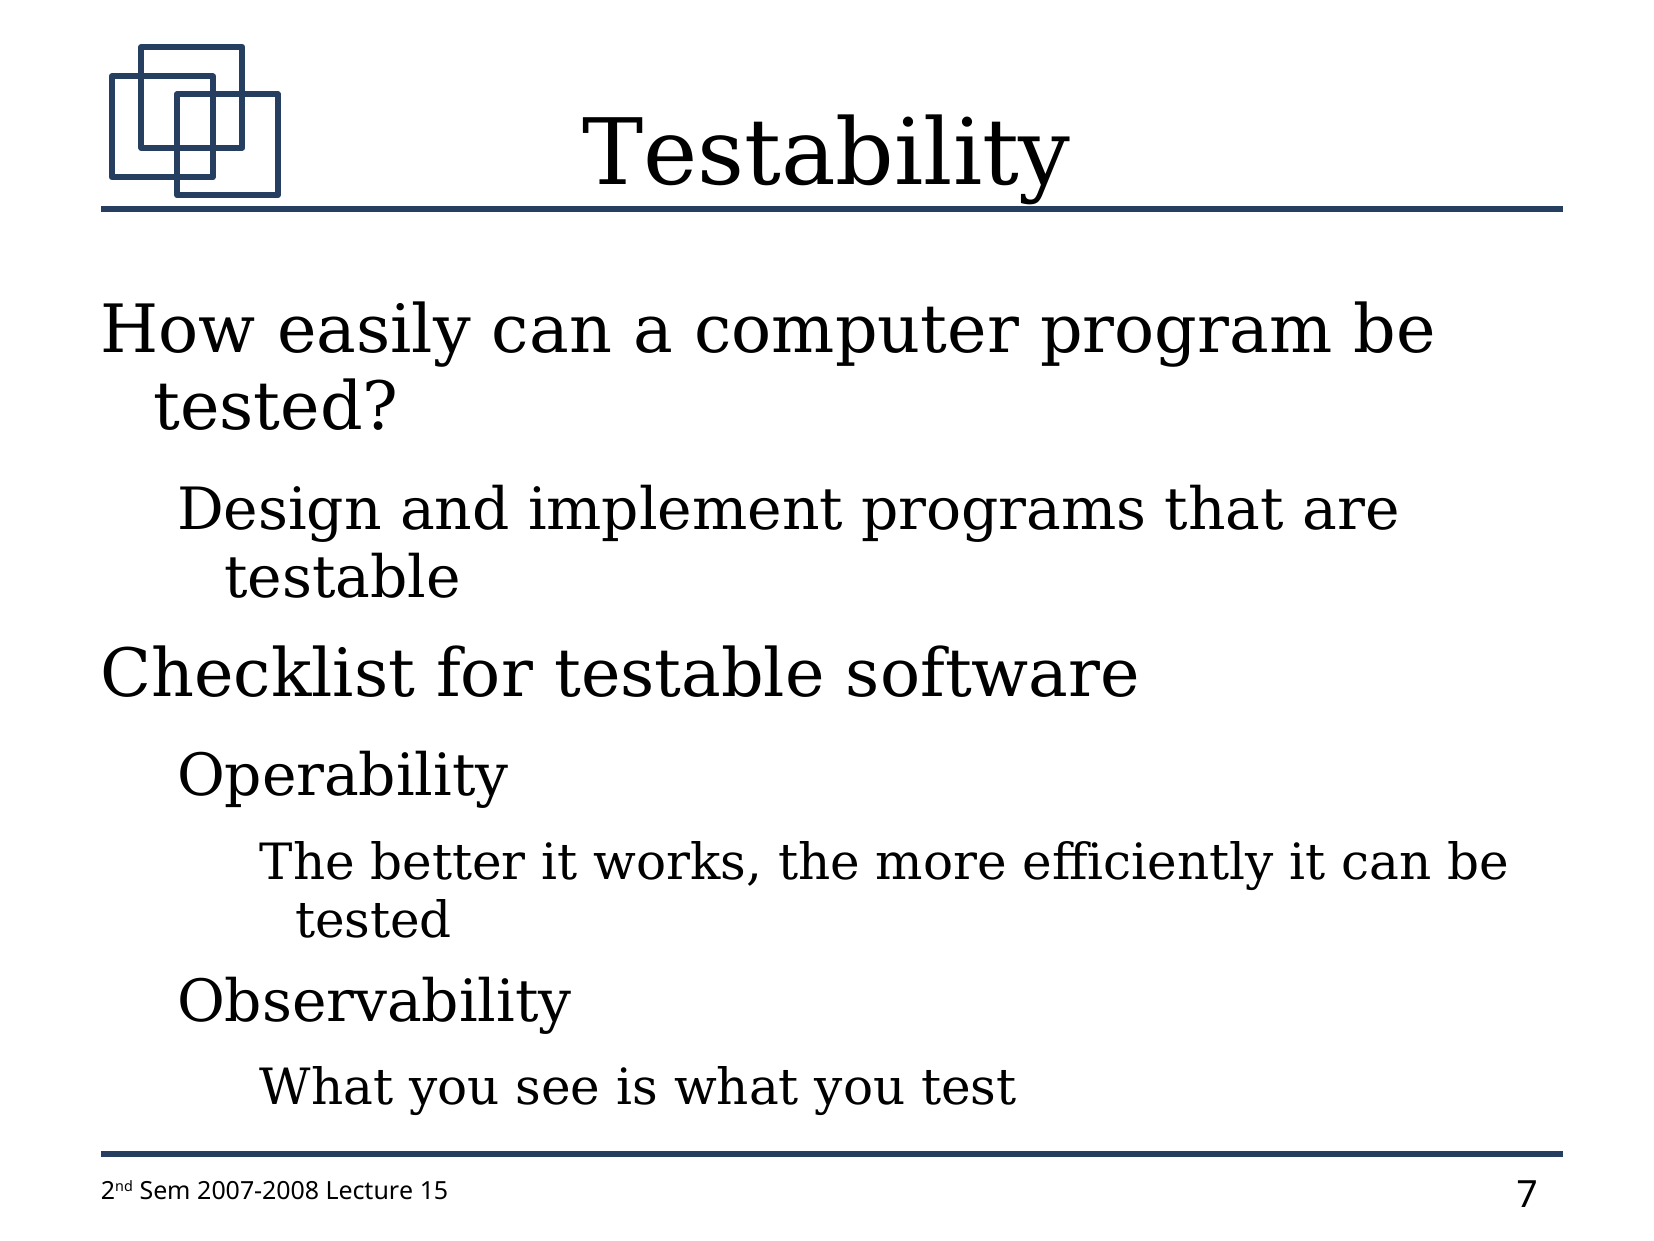

# Testability
How easily can a computer program be tested?
Design and implement programs that are testable
Checklist for testable software
Operability
The better it works, the more efficiently it can be tested
Observability
What you see is what you test